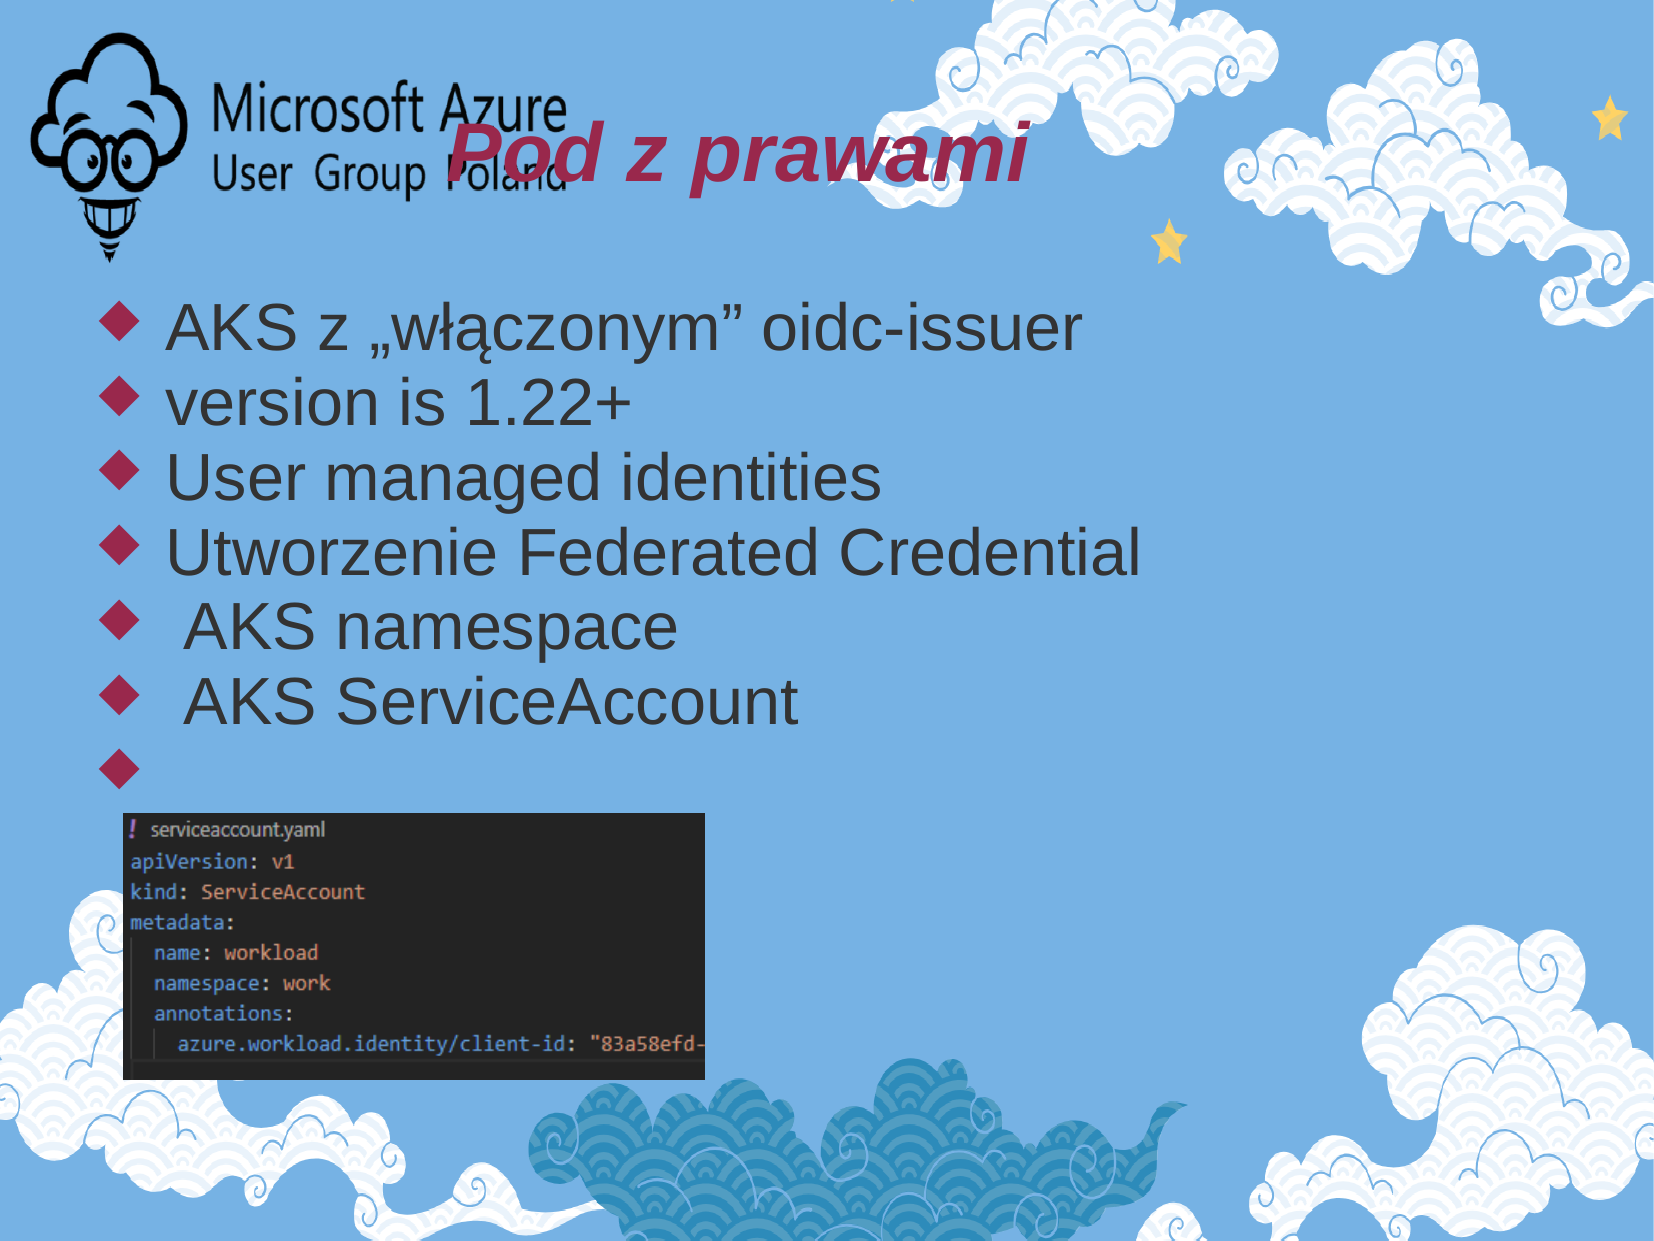

# Pod z prawami
AKS z „włączonym” oidc-issuer
version is 1.22+
User managed identities
Utworzenie Federated Credential
 AKS namespace
 AKS ServiceAccount